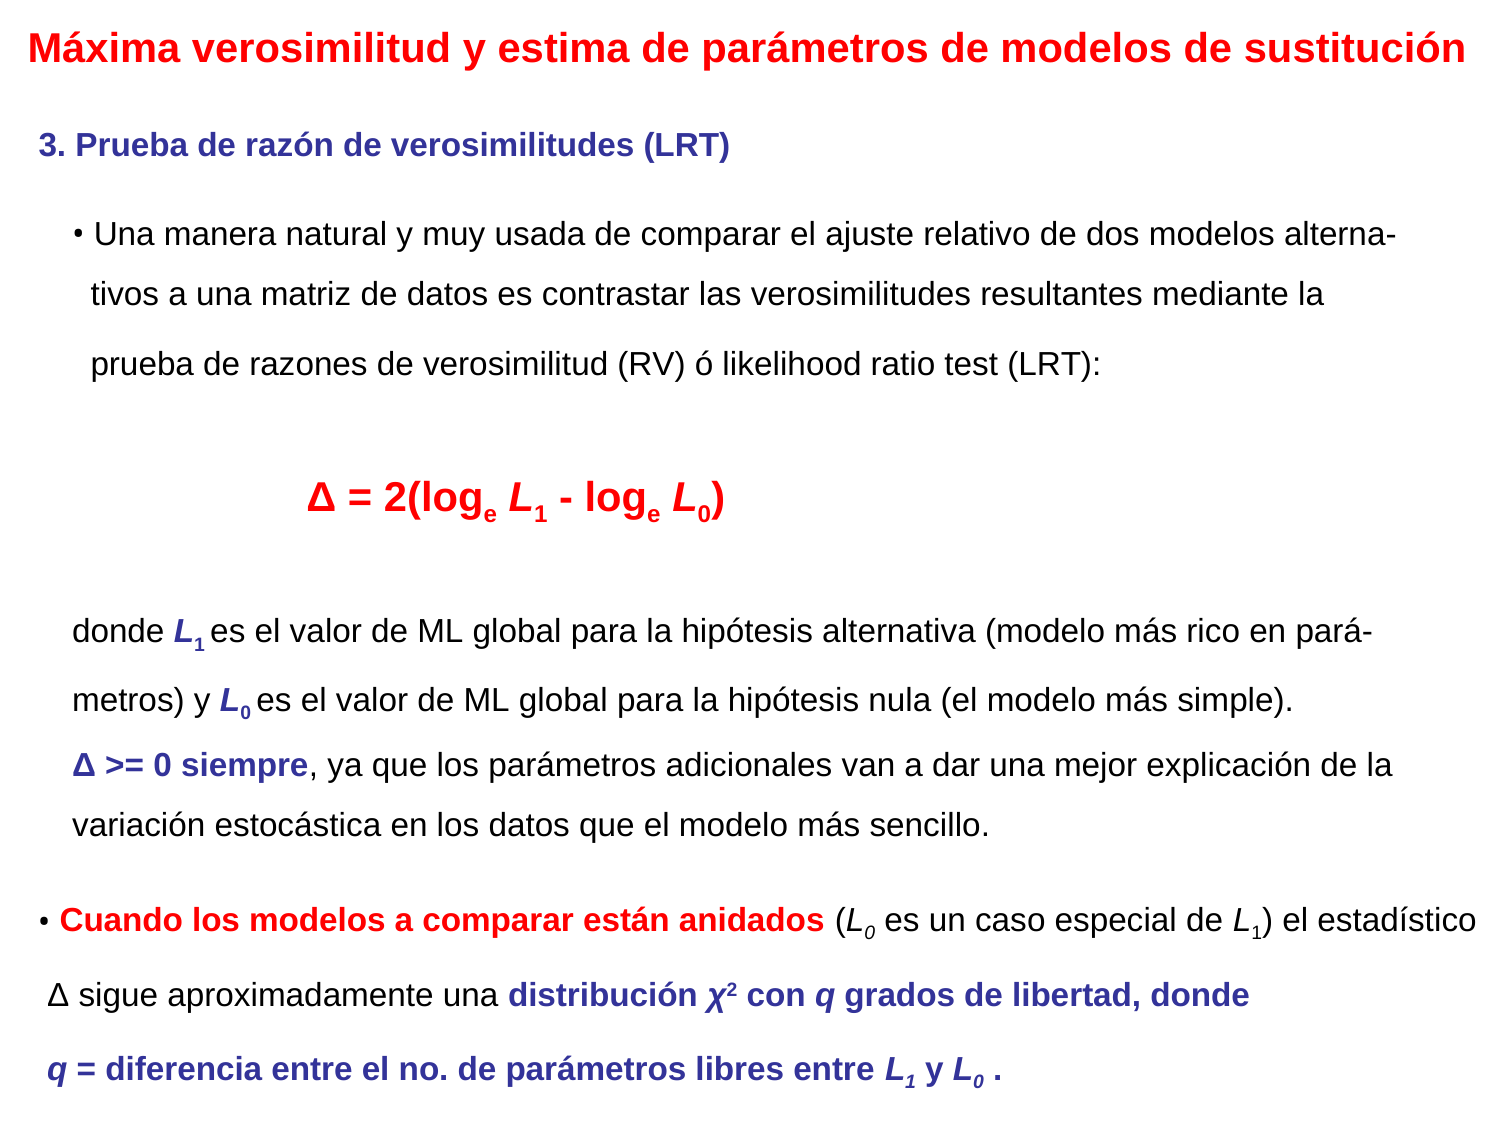

Máxima verosimilitud y estima de parámetros de modelos de sustitución
3. Prueba de razón de verosimilitudes (LRT)
 Una manera natural y muy usada de comparar el ajuste relativo de dos modelos alterna-
 tivos a una matriz de datos es contrastar las verosimilitudes resultantes mediante la
 prueba de razones de verosimilitud (RV) ó likelihood ratio test (LRT):
			 Δ = 2(loge L1 - loge L0)
donde L1 es el valor de ML global para la hipótesis alternativa (modelo más rico en pará-
metros) y L0 es el valor de ML global para la hipótesis nula (el modelo más simple).
Δ >= 0 siempre, ya que los parámetros adicionales van a dar una mejor explicación de la
variación estocástica en los datos que el modelo más sencillo.
 Cuando los modelos a comparar están anidados (L0 es un caso especial de L1) el estadístico
 Δ sigue aproximadamente una distribución χ2 con q grados de libertad, donde
 q = diferencia entre el no. de parámetros libres entre L1 y L0 .